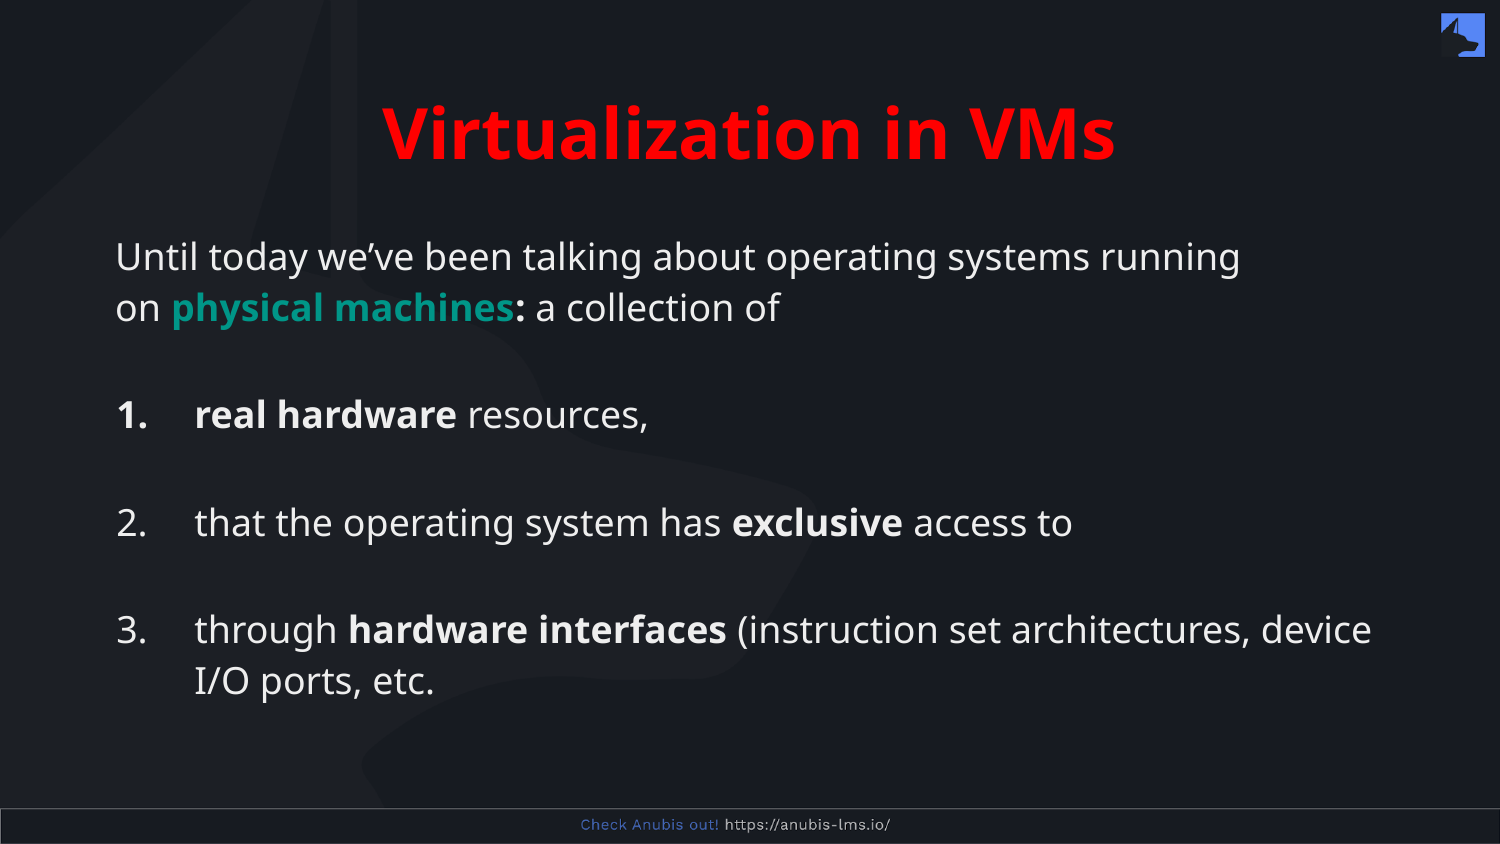

# Virtualization in VMs
Until today we’ve been talking about operating systems running on physical machines: a collection of
real hardware resources,
that the operating system has exclusive access to
through hardware interfaces (instruction set architectures, device I/O ports, etc.